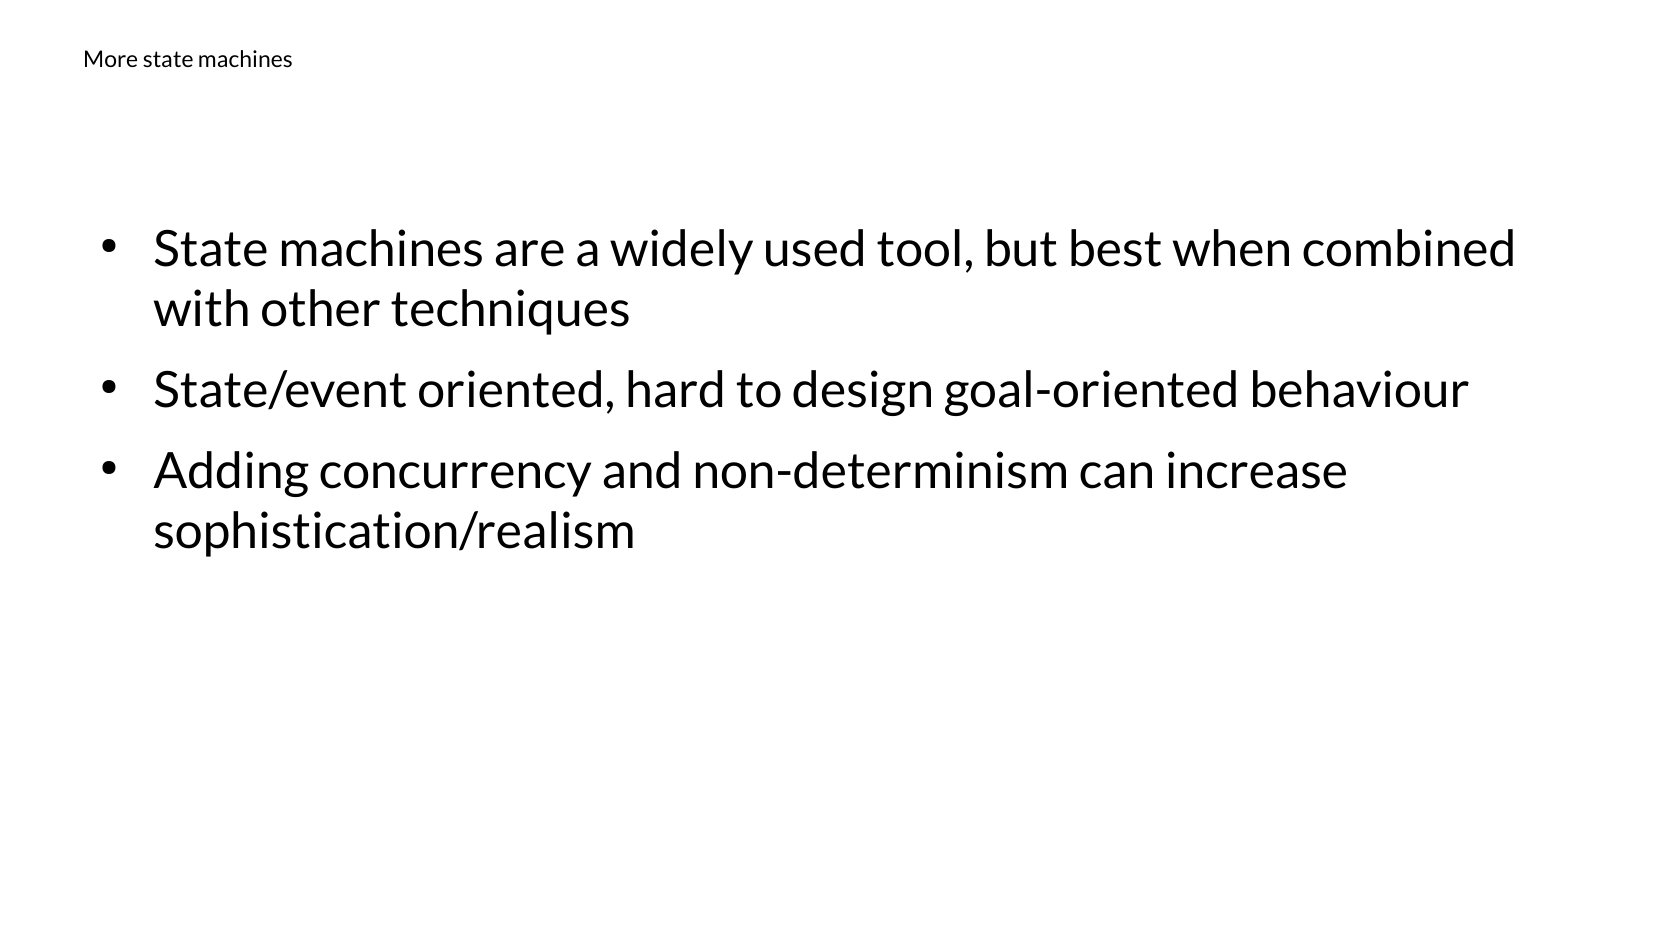

# More state machines
State machines are a widely used tool, but best when combined with other techniques
State/event oriented, hard to design goal-oriented behaviour
Adding concurrency and non-determinism can increase sophistication/realism